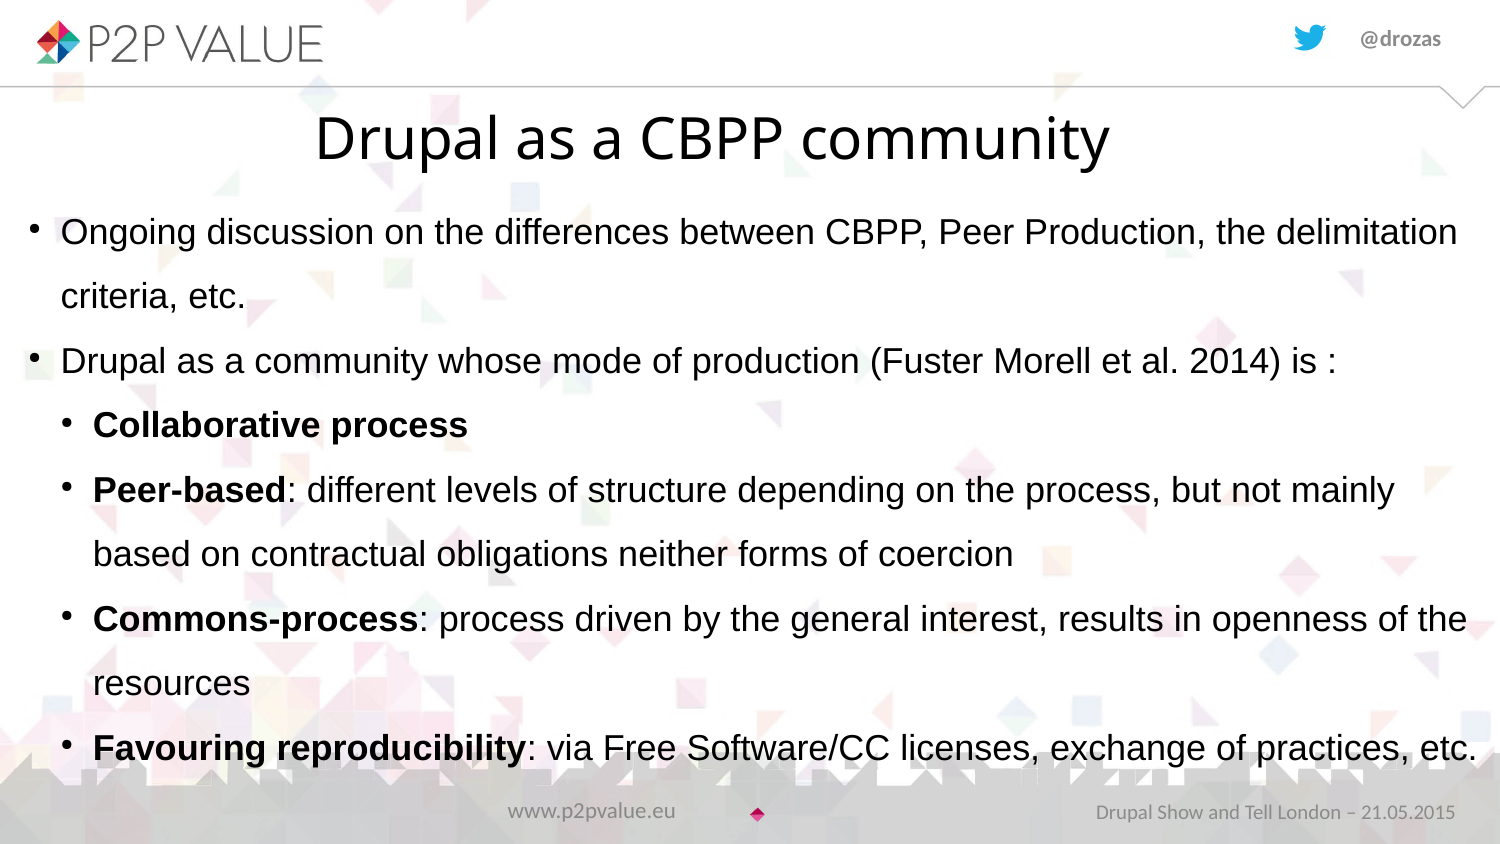

@drozas
# Drupal as a CBPP community
Ongoing discussion on the differences between CBPP, Peer Production, the delimitation criteria, etc.
Drupal as a community whose mode of production (Fuster Morell et al. 2014) is :
Collaborative process
Peer-based: different levels of structure depending on the process, but not mainly based on contractual obligations neither forms of coercion
Commons-process: process driven by the general interest, results in openness of the resources
Favouring reproducibility: via Free Software/CC licenses, exchange of practices, etc.
Drupal Show and Tell London – 21.05.2015
www.p2pvalue.eu